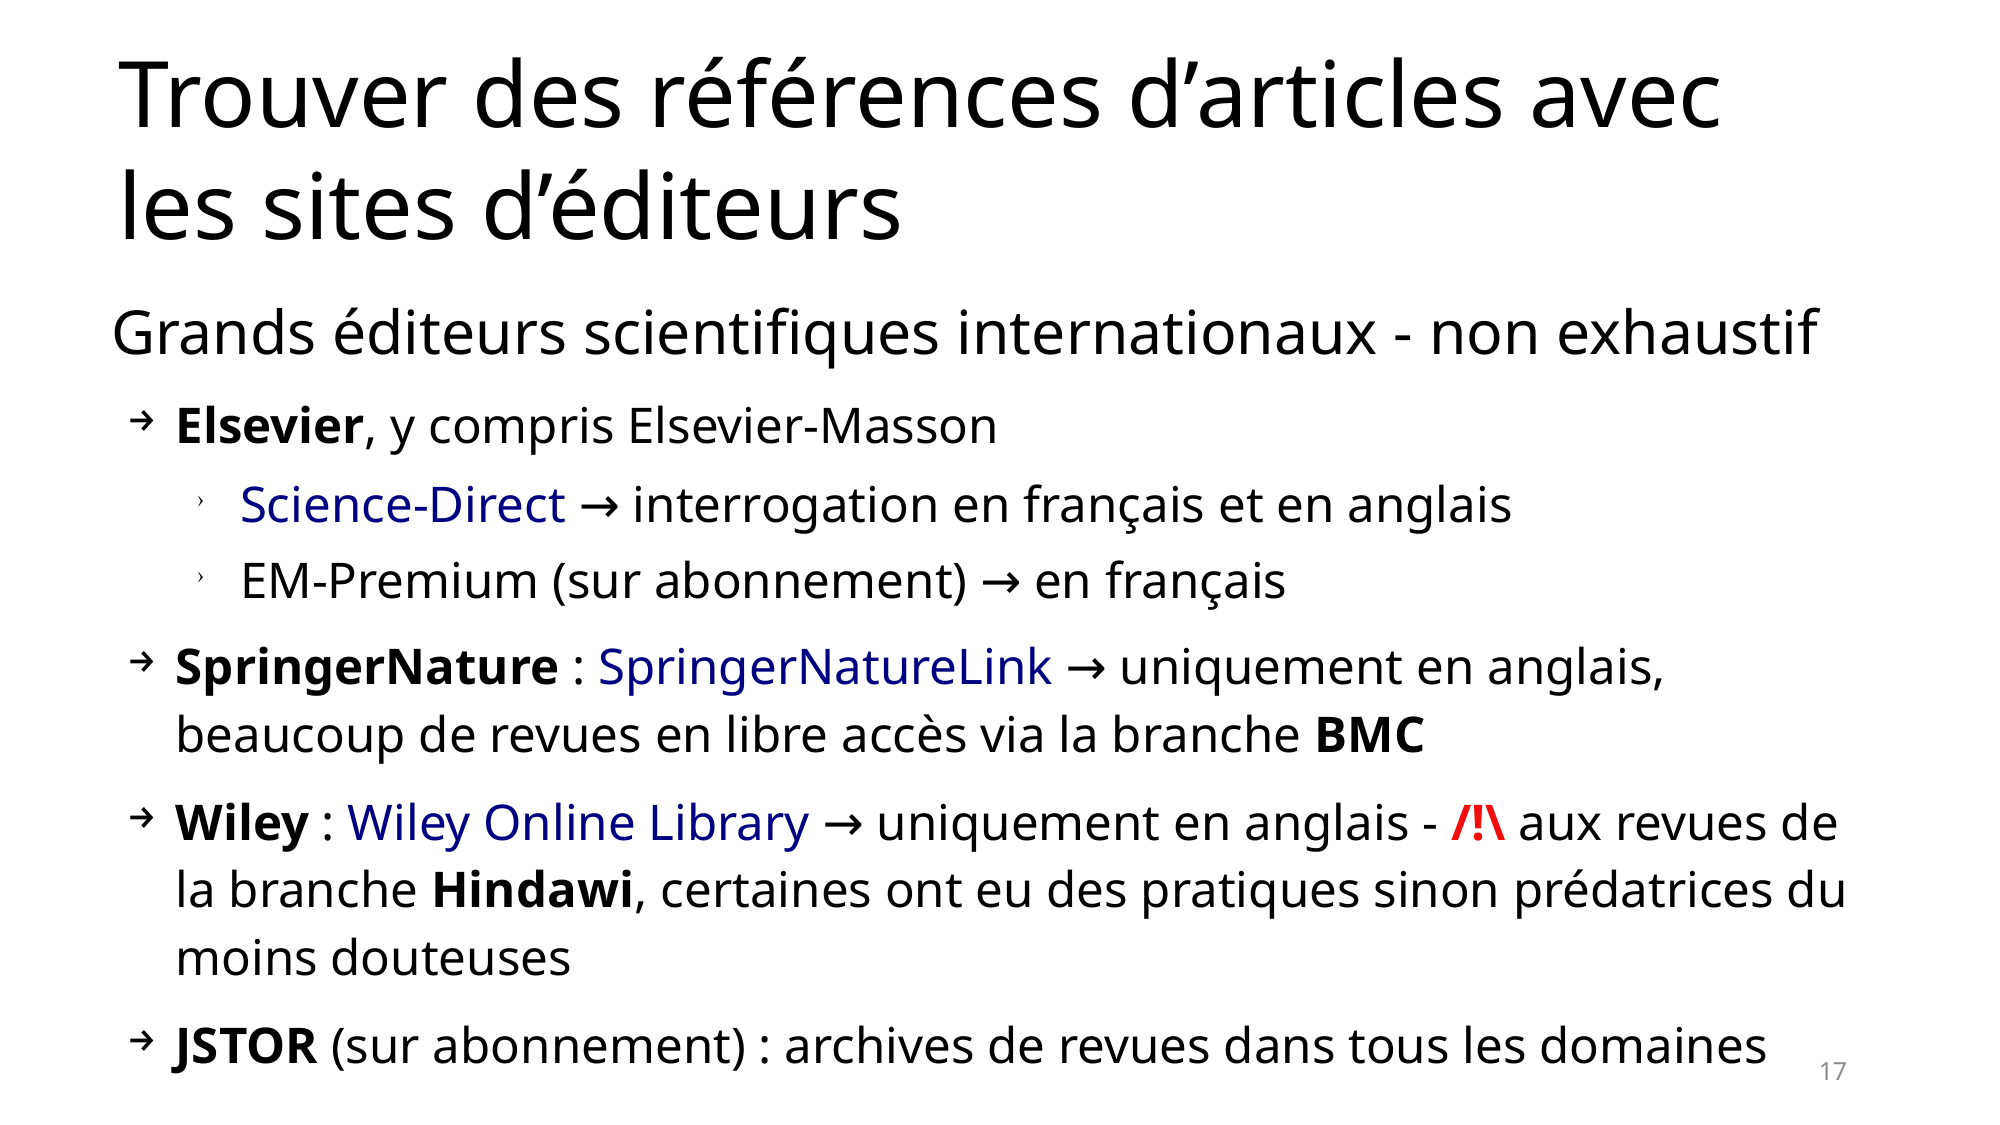

# Trouver des références d’articles avec les sites d’éditeurs
Grands éditeurs scientifiques internationaux - non exhaustif
Elsevier, y compris Elsevier-Masson
Science-Direct → interrogation en français et en anglais
EM-Premium (sur abonnement) → en français
SpringerNature : SpringerNatureLink → uniquement en anglais, beaucoup de revues en libre accès via la branche BMC
Wiley : Wiley Online Library → uniquement en anglais - /!\ aux revues de la branche Hindawi, certaines ont eu des pratiques sinon prédatrices du moins douteuses
JSTOR (sur abonnement) : archives de revues dans tous les domaines
17